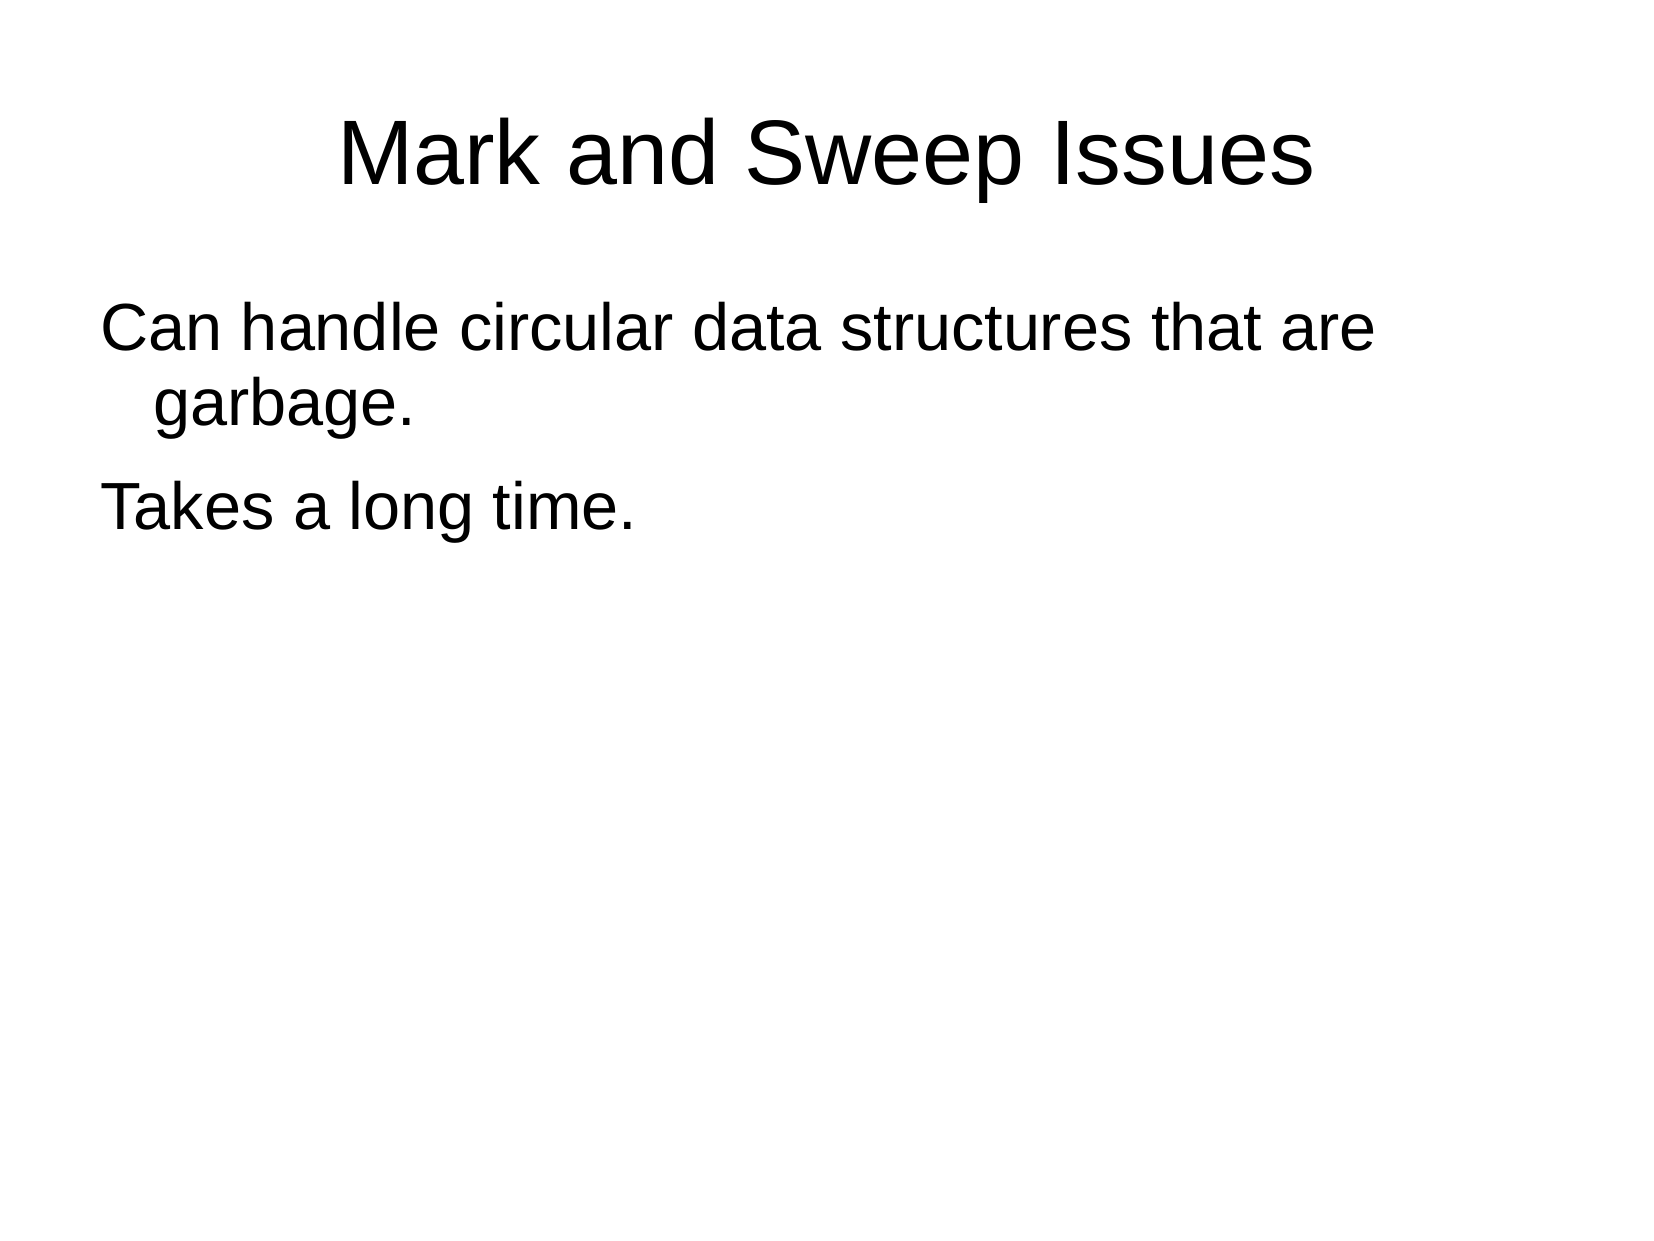

# Mark and Sweep Issues
Can handle circular data structures that are garbage.
Takes a long time.